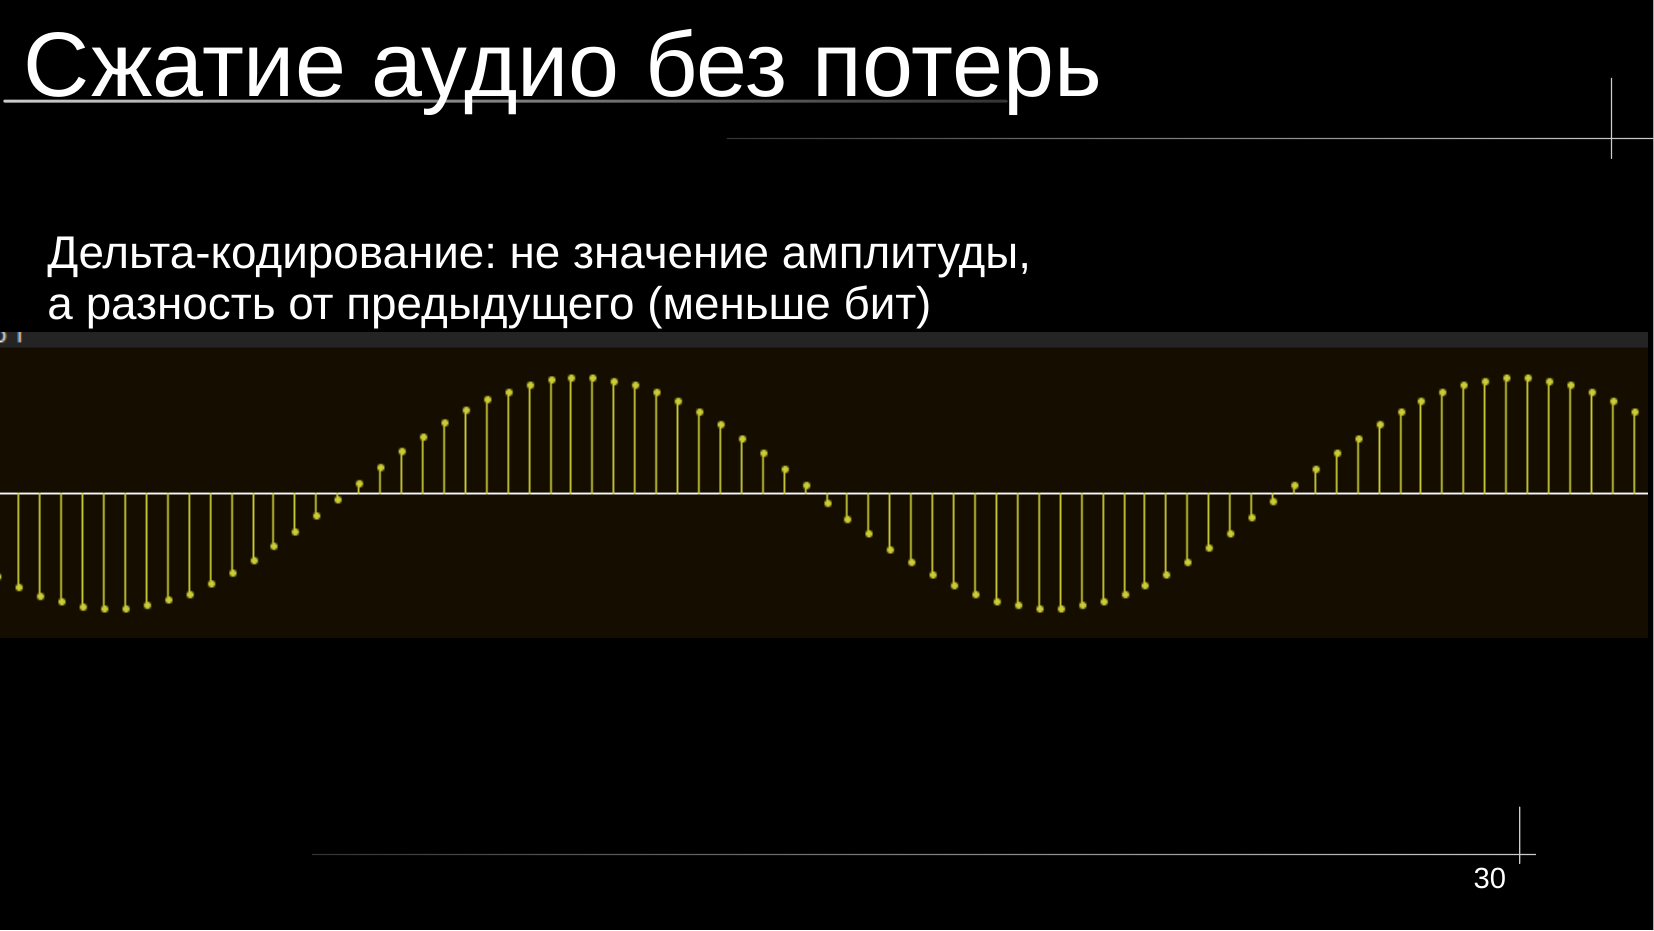

# Сжатие аудио без потерь
Дельта-кодирование: не значение амплитуды, а разность от предыдущего (меньше бит)
30